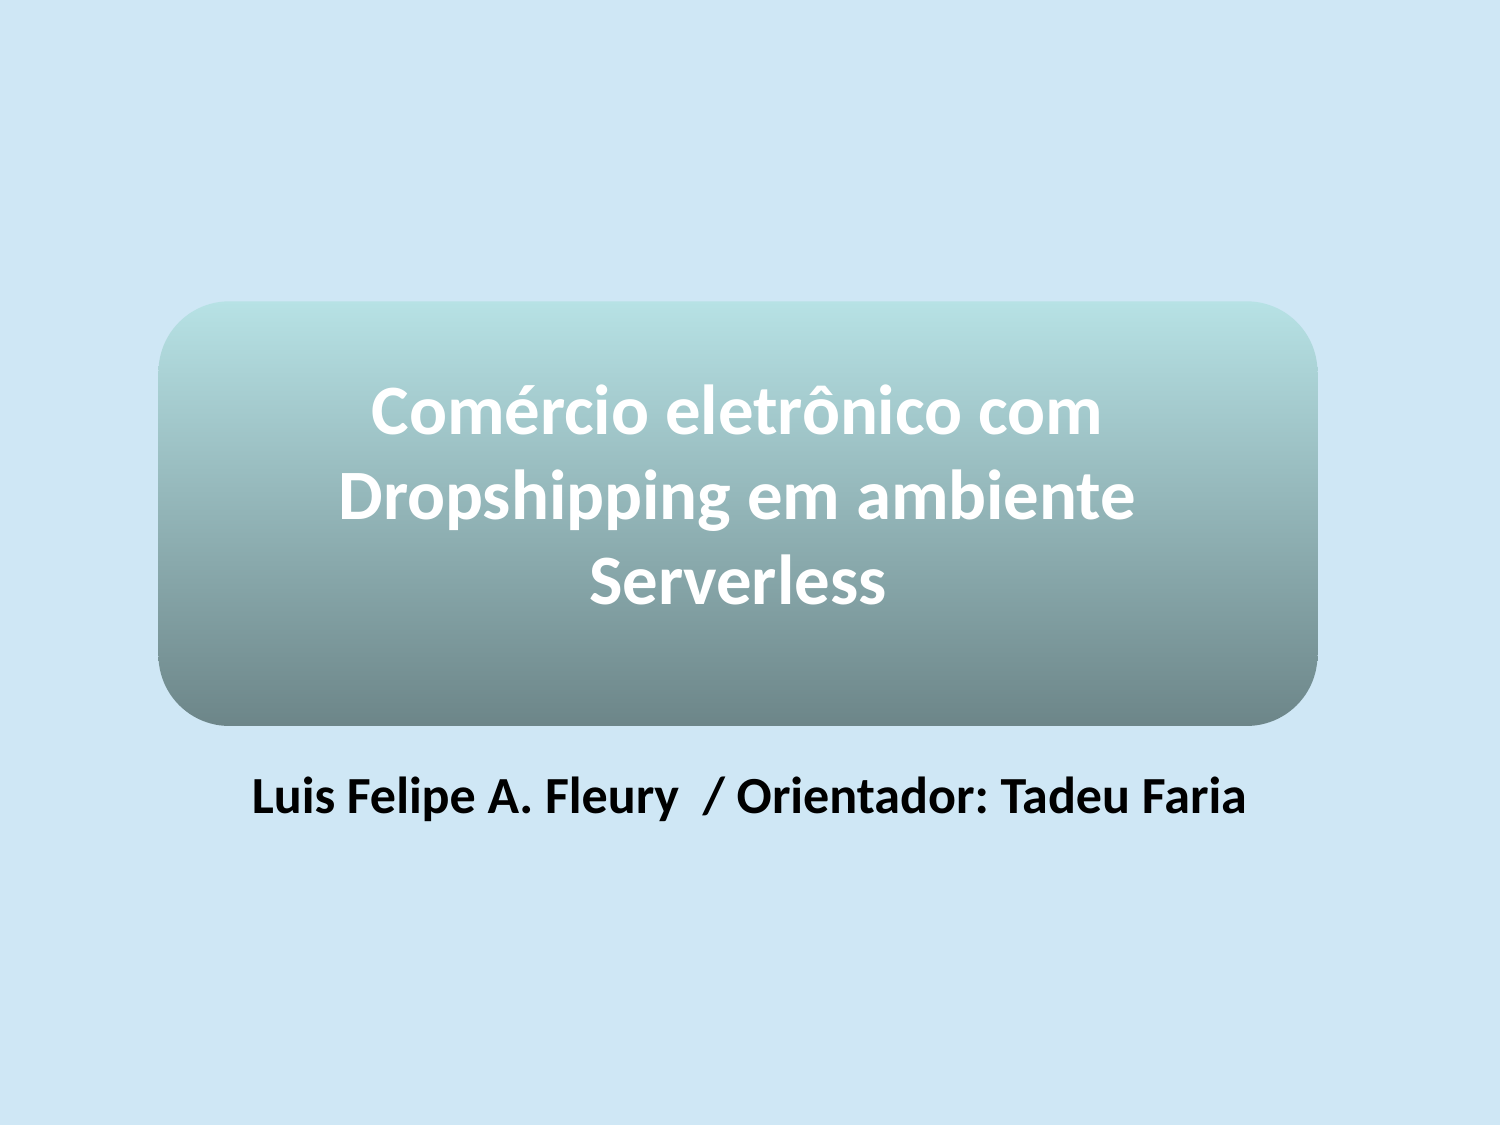

Comércio eletrônico com Dropshipping em ambiente Serverless
Luis Felipe A. Fleury / Orientador: Tadeu Faria